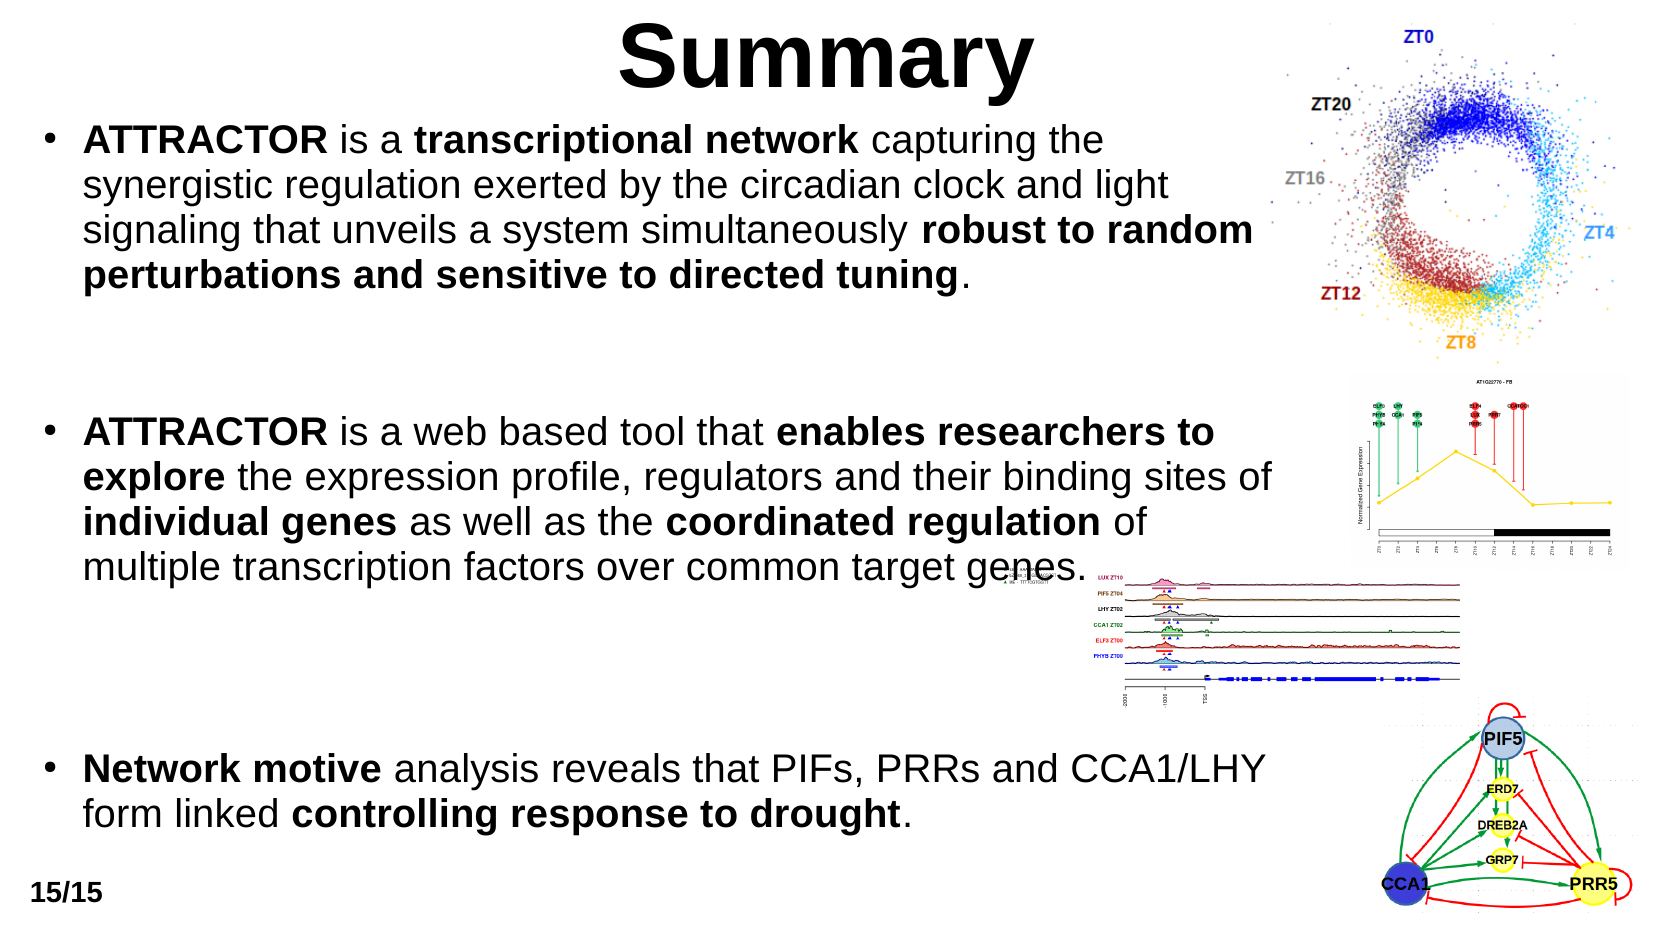

# Summary
ATTRACTOR is a transcriptional network capturing the synergistic regulation exerted by the circadian clock and light signaling that unveils a system simultaneously robust to random perturbations and sensitive to directed tuning.
ATTRACTOR is a web based tool that enables researchers to explore the expression profile, regulators and their binding sites of individual genes as well as the coordinated regulation of multiple transcription factors over common target genes.
Network motive analysis reveals that PIFs, PRRs and CCA1/LHY form linked controlling response to drought.
 15/15